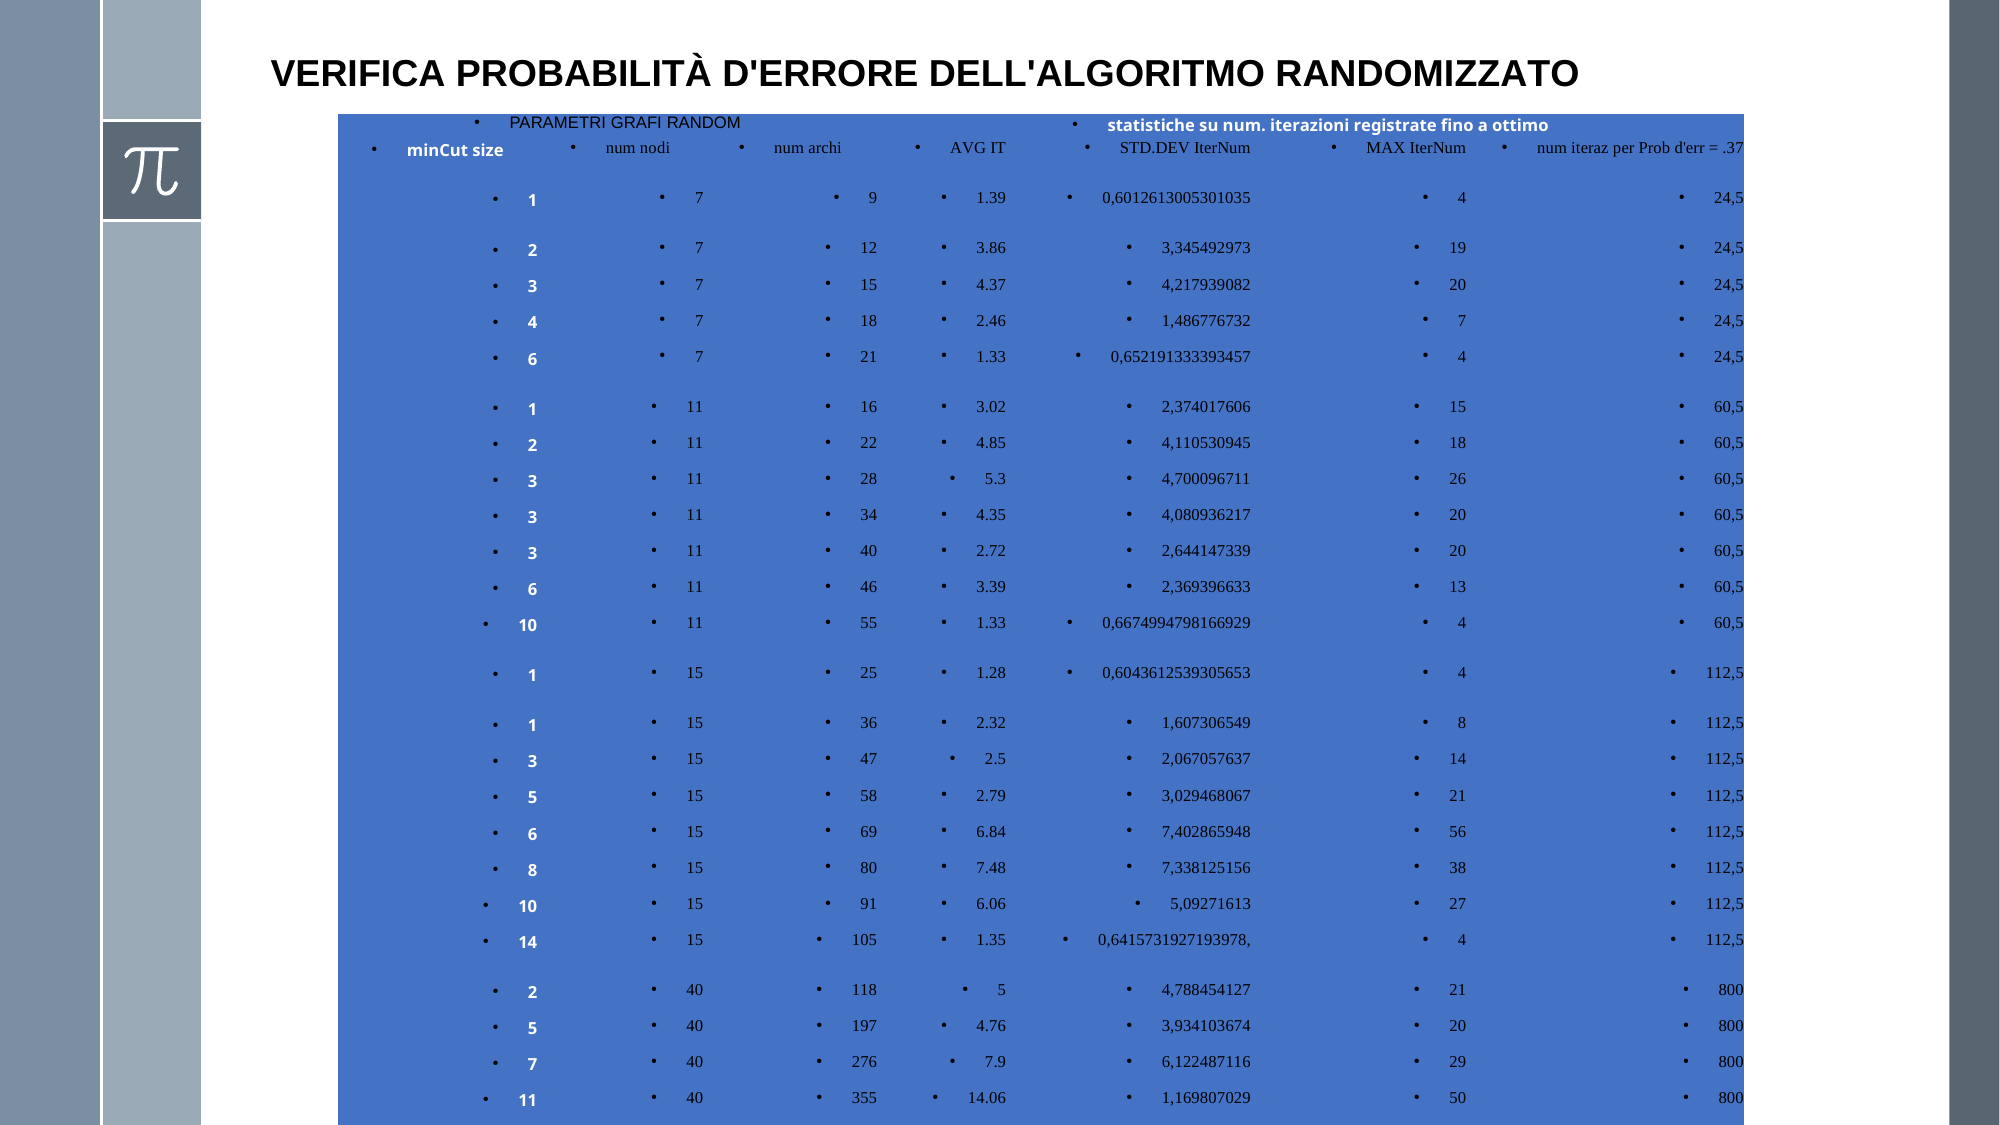

# VERIFICA PROBABILITÀ D'ERRORE DELL'ALGORITMO RANDOMIZZATO
| PARAMETRI GRAFI RANDOM | | | statistiche su num. iterazioni registrate fino a ottimo | | | |
| --- | --- | --- | --- | --- | --- | --- |
| minCut size | num nodi | num archi | AVG IT | STD.DEV IterNum | MAX IterNum | num iteraz per Prob d'err = .37 |
| 1 | 7 | 9 | 1.39 | 0,6012613005301035 | 4 | 24,5 |
| 2 | 7 | 12 | 3.86 | 3,345492973 | 19 | 24,5 |
| 3 | 7 | 15 | 4.37 | 4,217939082 | 20 | 24,5 |
| 4 | 7 | 18 | 2.46 | 1,486776732 | 7 | 24,5 |
| 6 | 7 | 21 | 1.33 | 0,652191333393457 | 4 | 24,5 |
| 1 | 11 | 16 | 3.02 | 2,374017606 | 15 | 60,5 |
| 2 | 11 | 22 | 4.85 | 4,110530945 | 18 | 60,5 |
| 3 | 11 | 28 | 5.3 | 4,700096711 | 26 | 60,5 |
| 3 | 11 | 34 | 4.35 | 4,080936217 | 20 | 60,5 |
| 3 | 11 | 40 | 2.72 | 2,644147339 | 20 | 60,5 |
| 6 | 11 | 46 | 3.39 | 2,369396633 | 13 | 60,5 |
| 10 | 11 | 55 | 1.33 | 0,6674994798166929 | 4 | 60,5 |
| 1 | 15 | 25 | 1.28 | 0,6043612539305653 | 4 | 112,5 |
| 1 | 15 | 36 | 2.32 | 1,607306549 | 8 | 112,5 |
| 3 | 15 | 47 | 2.5 | 2,067057637 | 14 | 112,5 |
| 5 | 15 | 58 | 2.79 | 3,029468067 | 21 | 112,5 |
| 6 | 15 | 69 | 6.84 | 7,402865948 | 56 | 112,5 |
| 8 | 15 | 80 | 7.48 | 7,338125156 | 38 | 112,5 |
| 10 | 15 | 91 | 6.06 | 5,09271613 | 27 | 112,5 |
| 14 | 15 | 105 | 1.35 | 0,6415731927193978, | 4 | 112,5 |
| 2 | 40 | 118 | 5 | 4,788454127 | 21 | 800 |
| 5 | 40 | 197 | 4.76 | 3,934103674 | 20 | 800 |
| 7 | 40 | 276 | 7.9 | 6,122487116 | 29 | 800 |
| 11 | 40 | 355 | 14.06 | 1,169807029 | 50 | 800 |